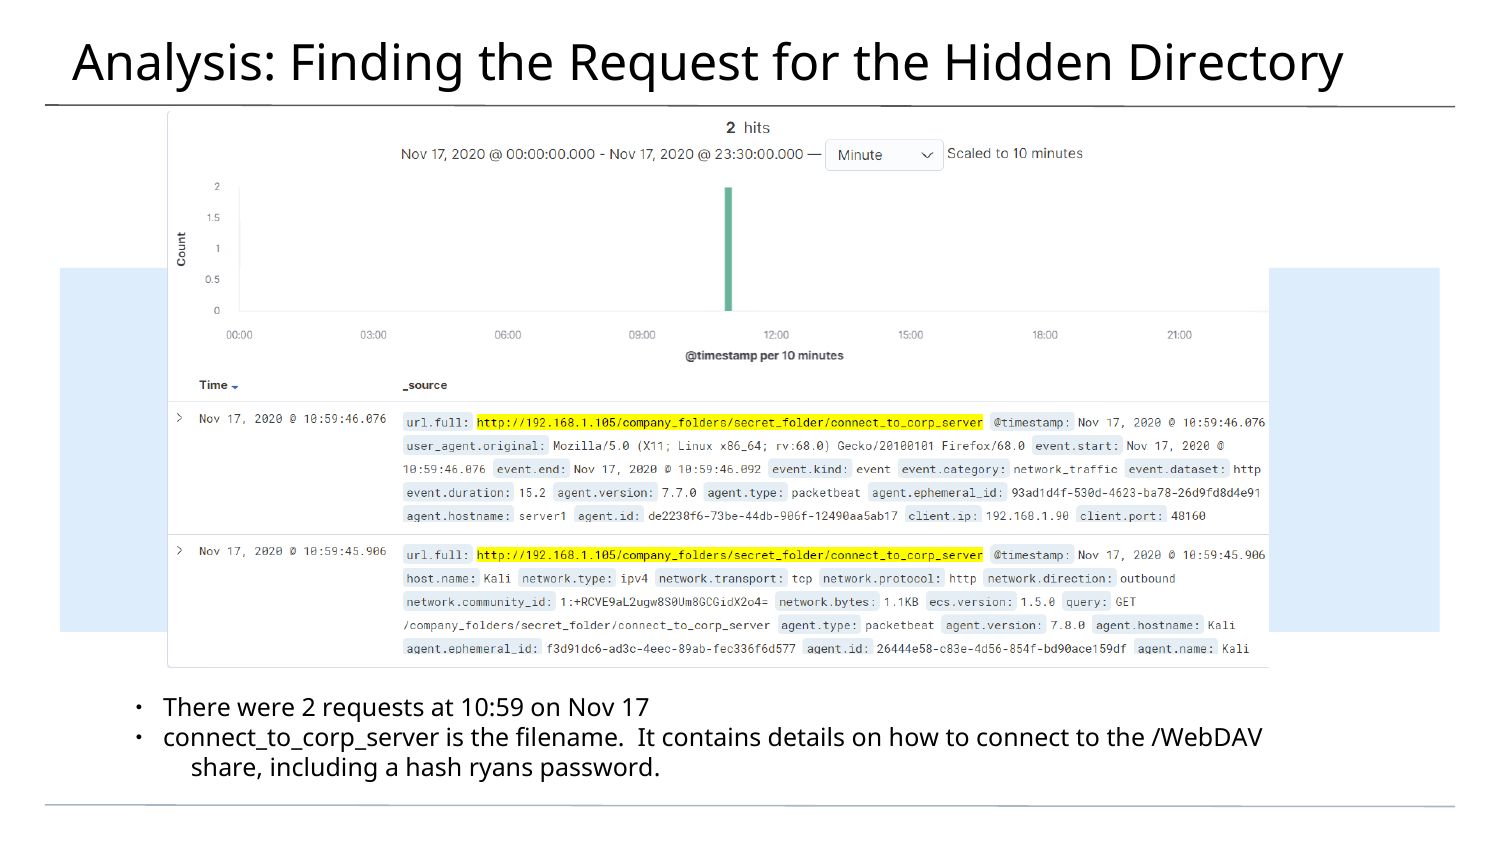

# Analysis: Finding the Request for the Hidden Directory
There were 2 requests at 10:59 on Nov 17
connect_to_corp_server is the filename. It contains details on how to connect to the /WebDAV share, including a hash ryans password.